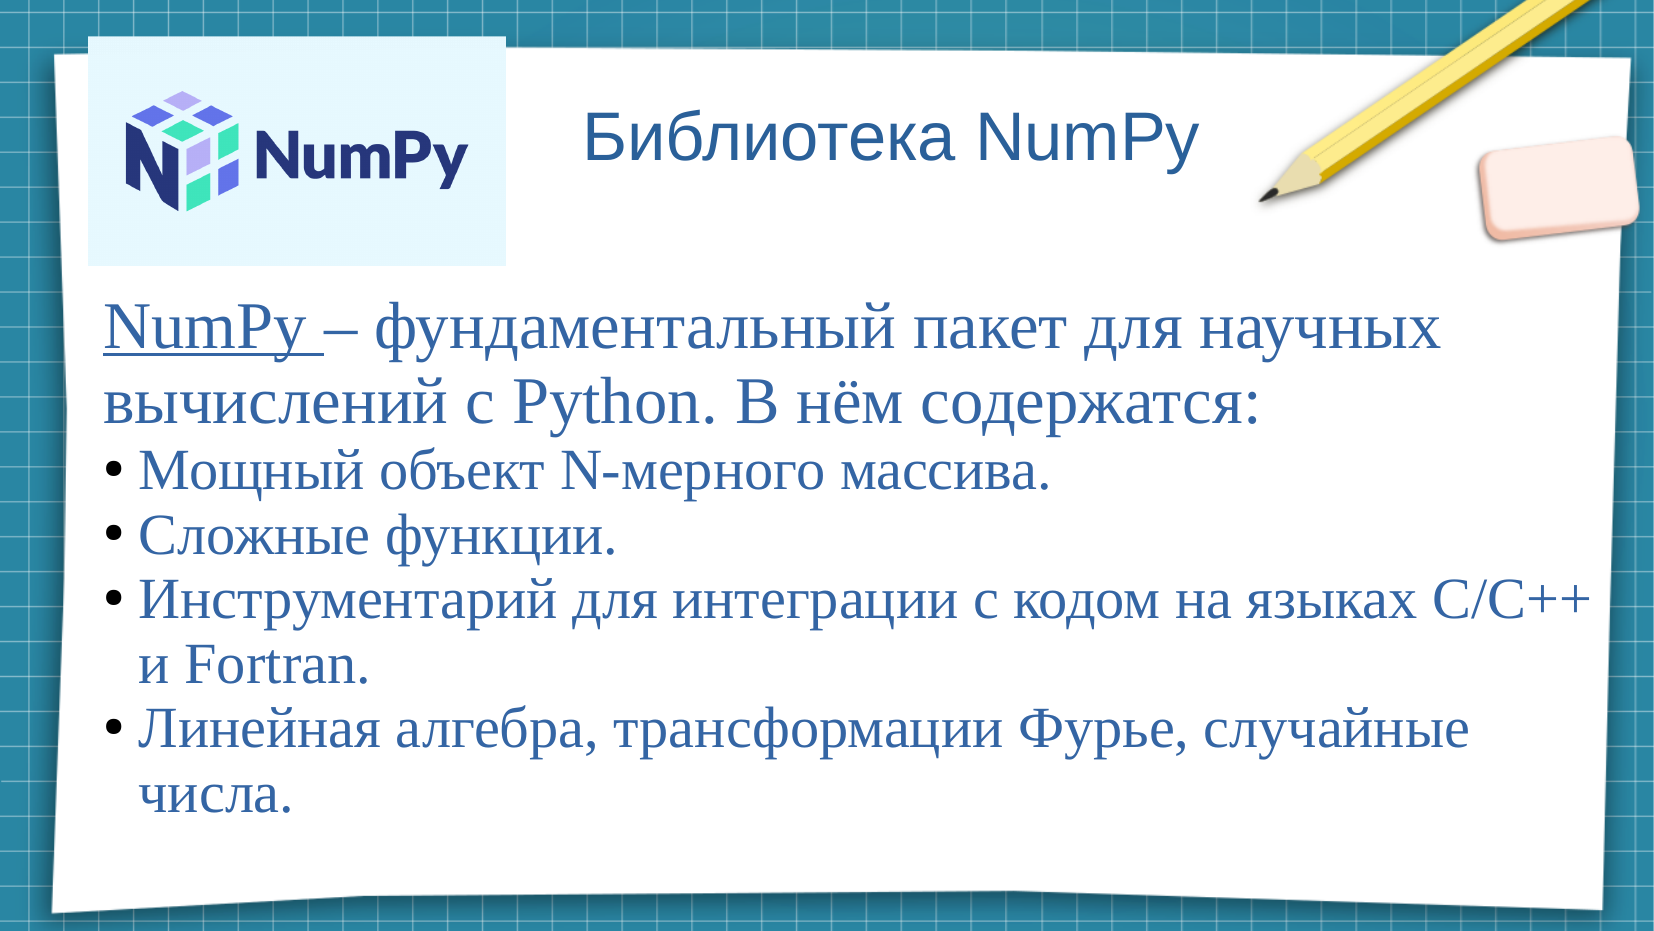

# Библиотека NumPy
NumPy – фундаментальный пакет для научных вычислений с Python. В нём содержатся:
Мощный объект N-мерного массива.
Сложные функции.
Инструментарий для интеграции с кодом на языках C/C++ и Fortran.
Линейная алгебра, трансформации Фурье, случайные числа.